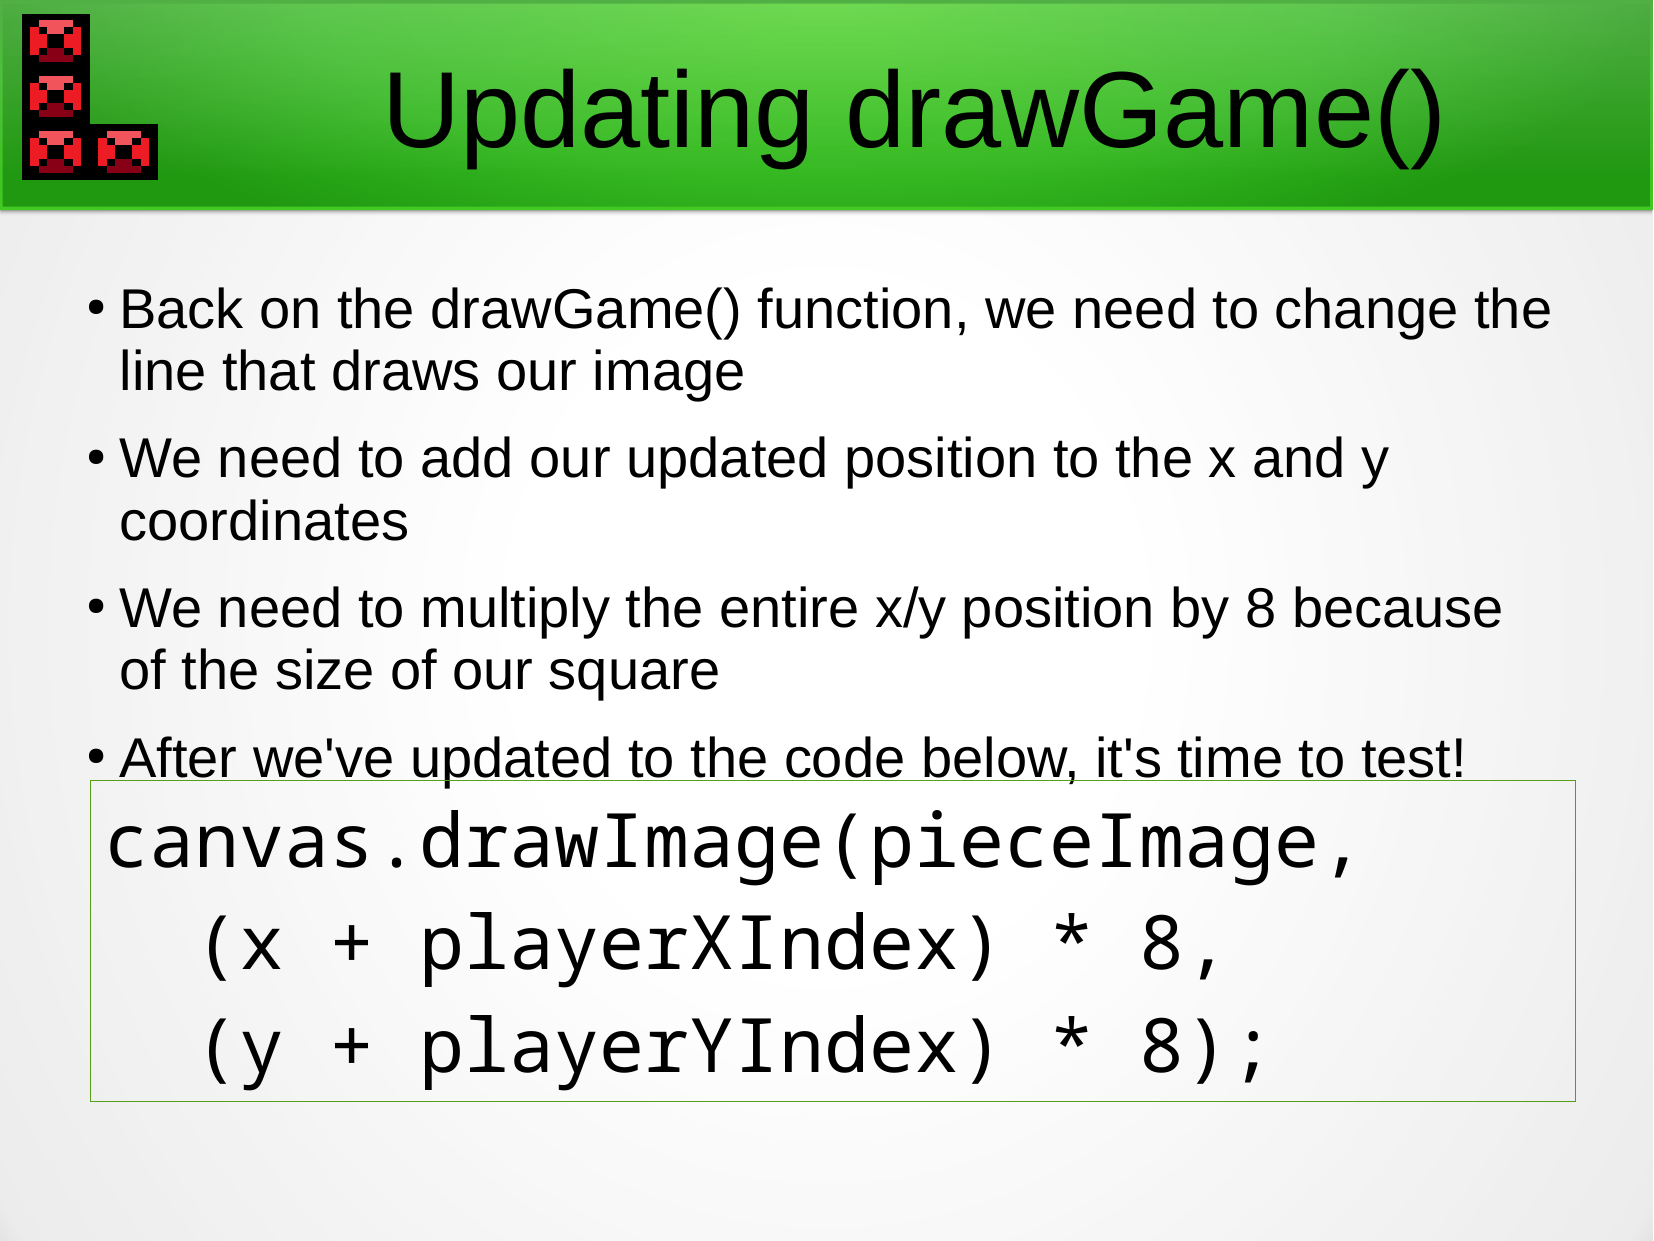

# Updating drawGame()
Back on the drawGame() function, we need to change the line that draws our image
We need to add our updated position to the x and y coordinates
We need to multiply the entire x/y position by 8 because of the size of our square
After we've updated to the code below, it's time to test!
canvas.drawImage(pieceImage,
 (x + playerXIndex) * 8,
 (y + playerYIndex) * 8);